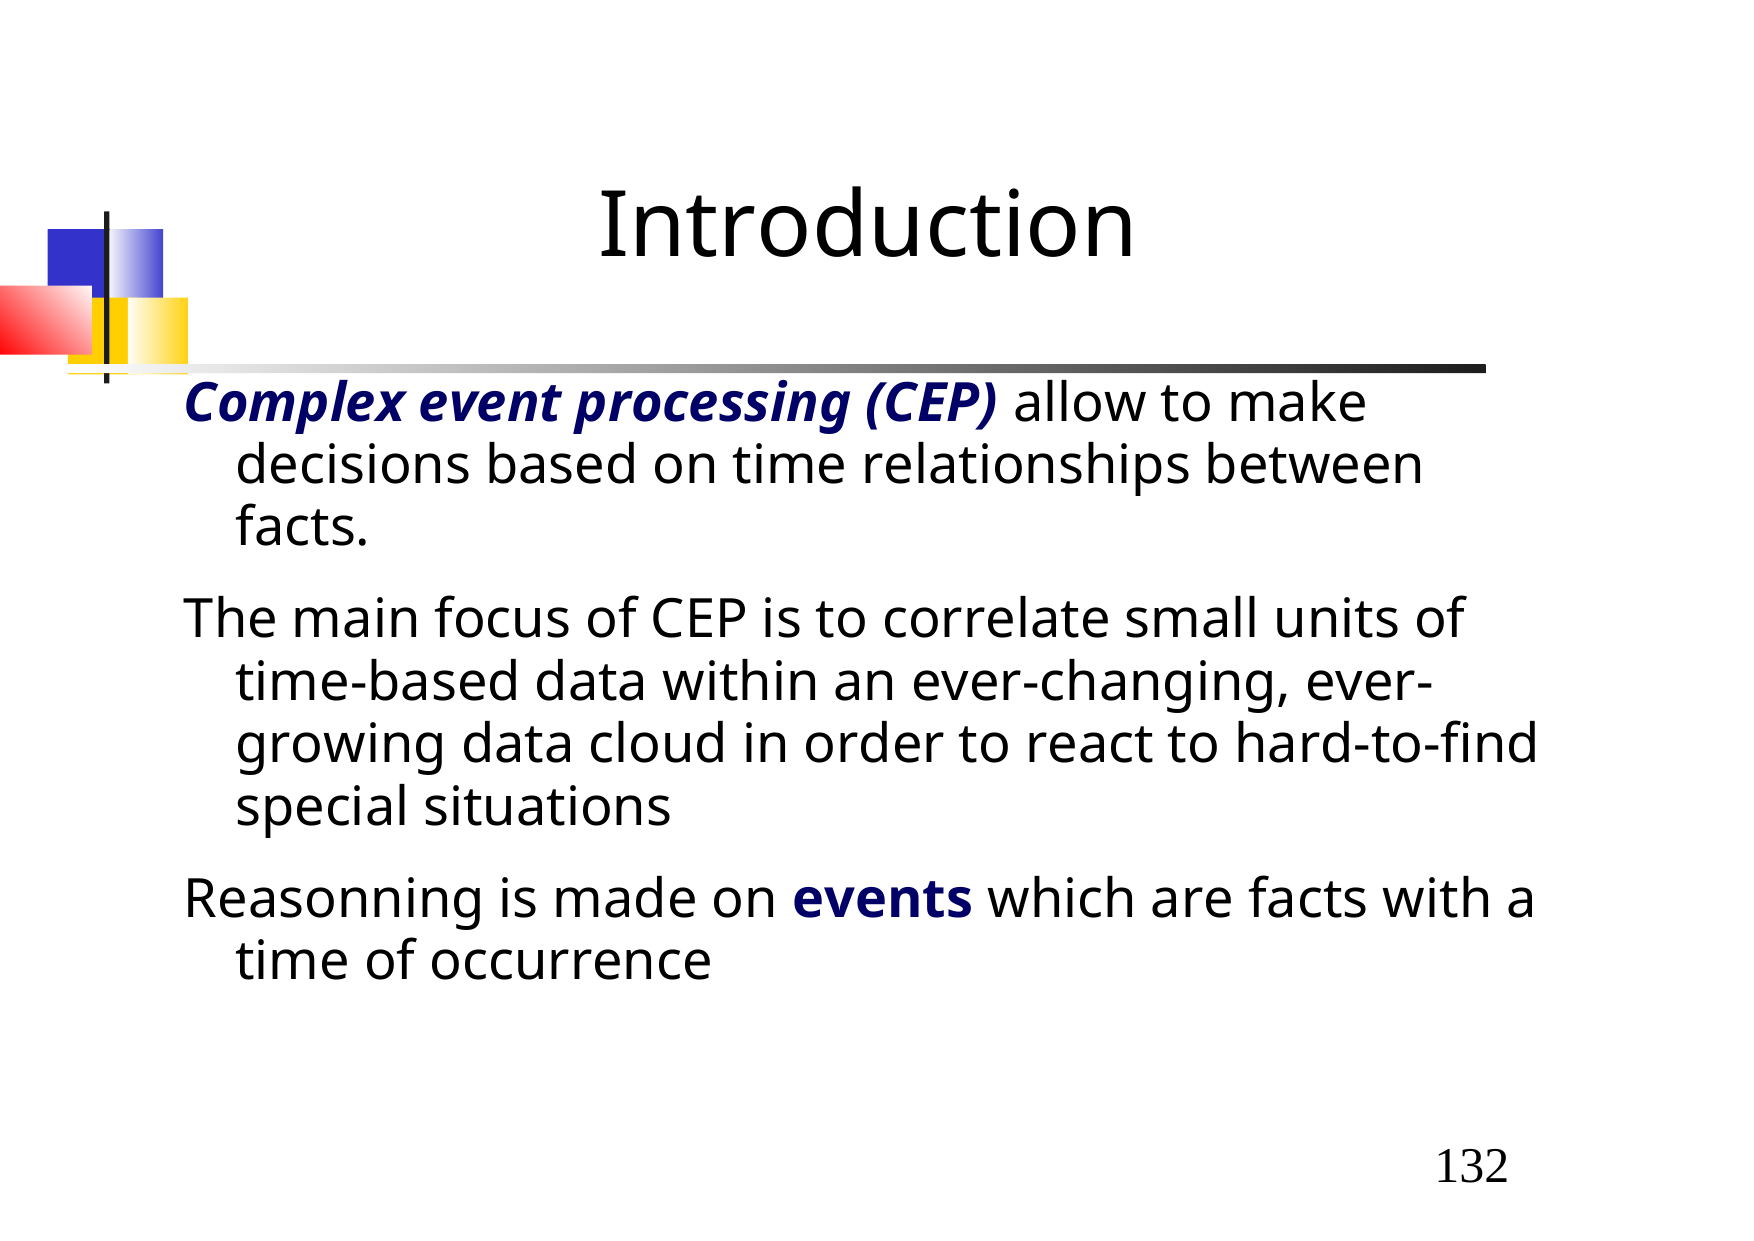

# Introduction
Complex event processing (CEP) allow to make decisions based on time relationships between facts.
The main focus of CEP is to correlate small units of time-based data within an ever-changing, ever-growing data cloud in order to react to hard-to-find special situations
Reasonning is made on events which are facts with a time of occurrence